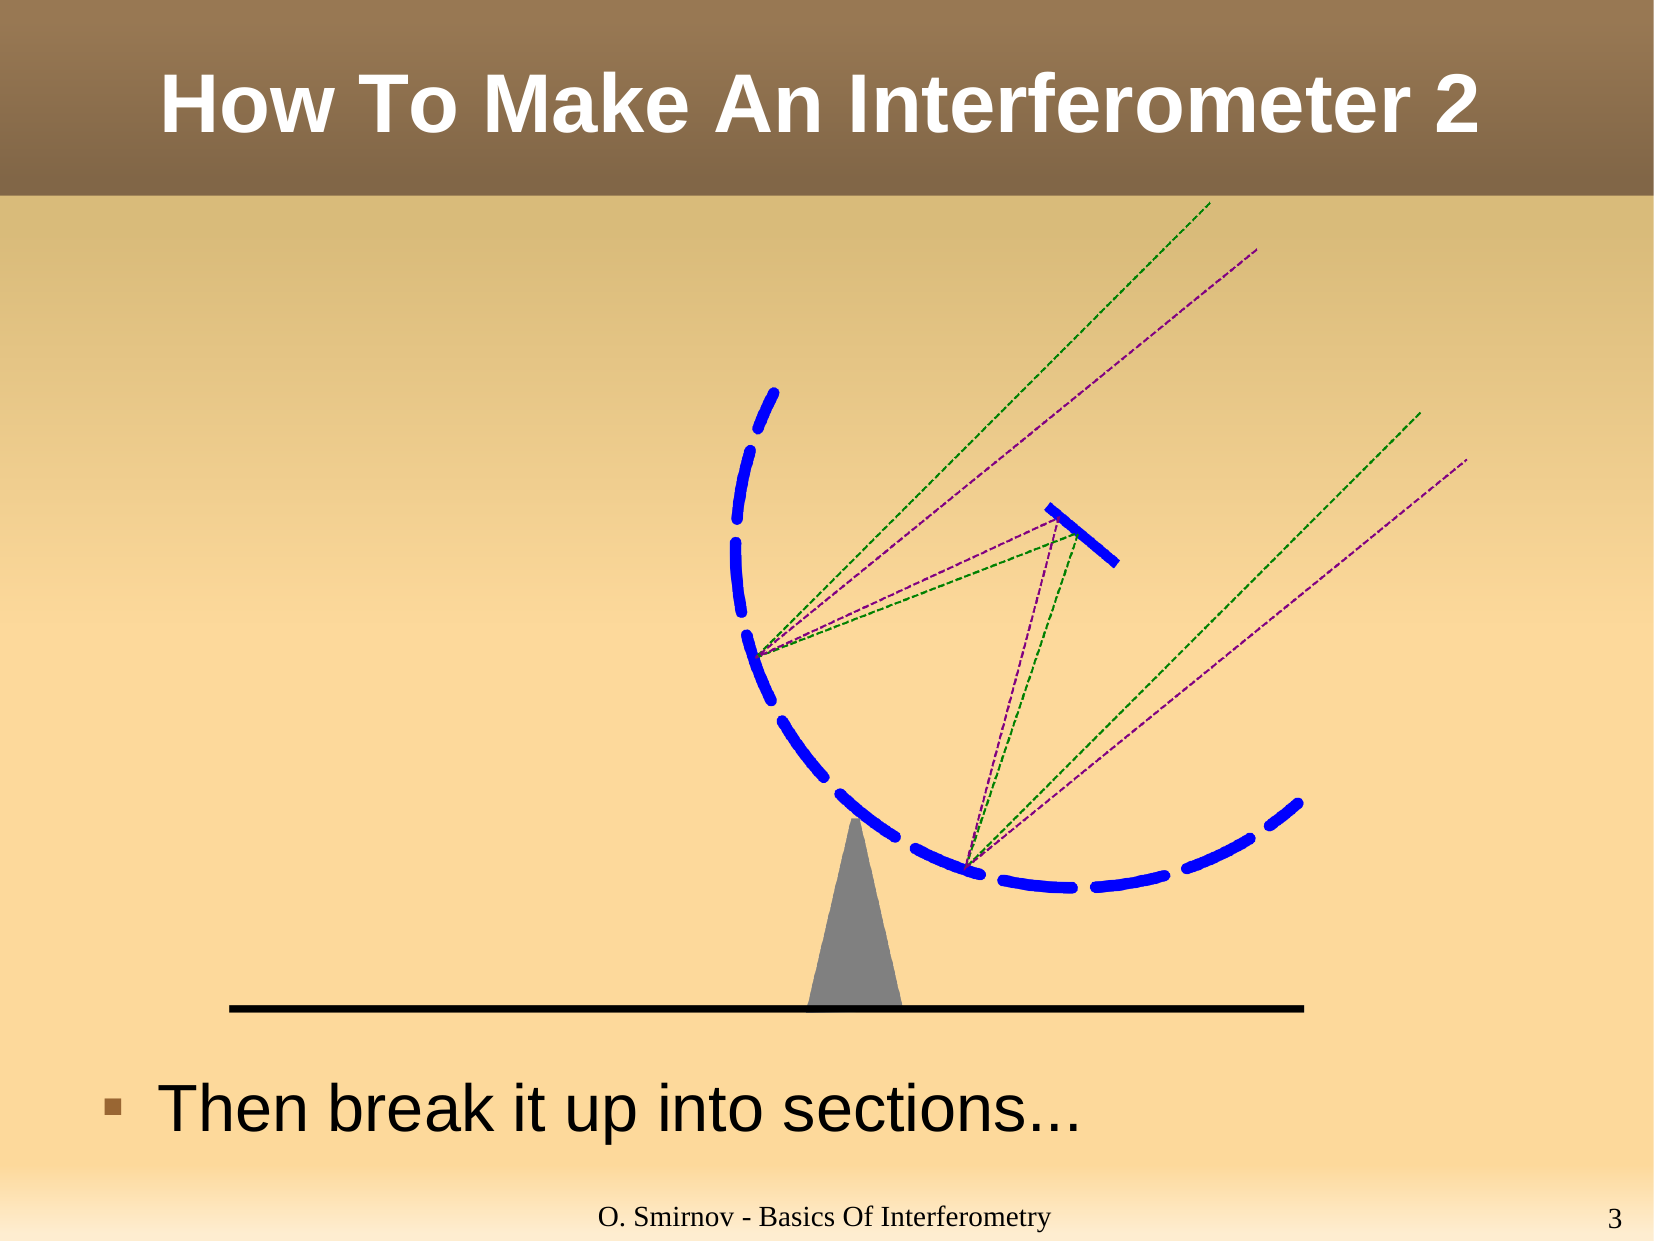

# How To Make An Interferometer 2
Then break it up into sections...
O. Smirnov - Basics Of Interferometry
3